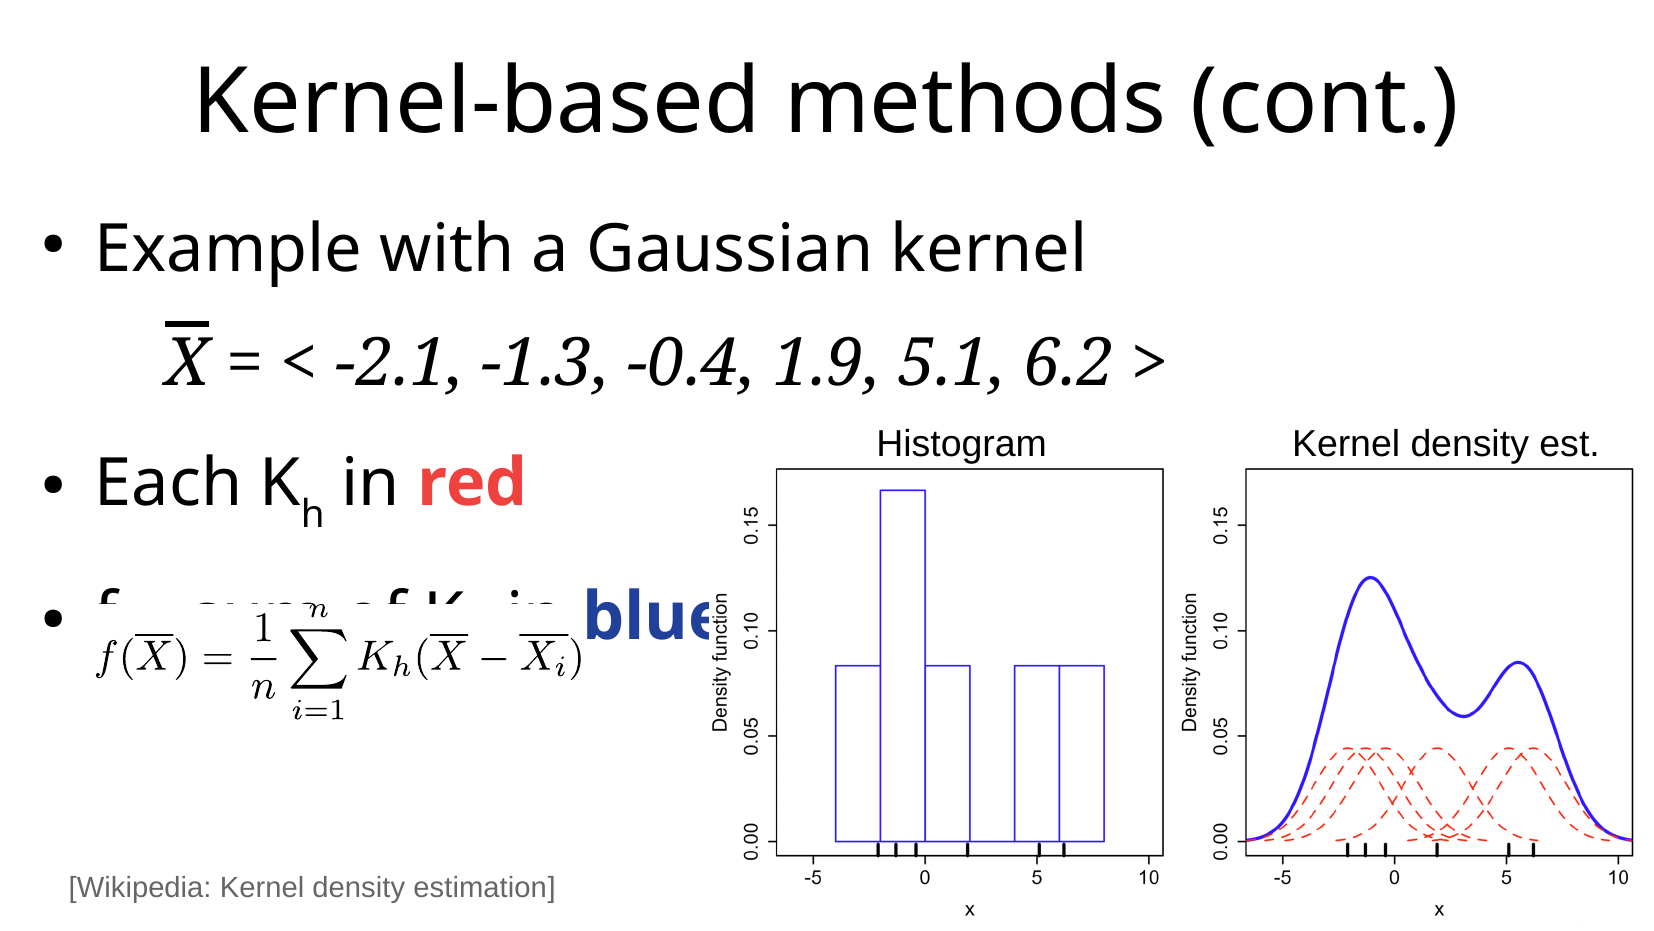

# Kernel-based methods (cont.)
Example with a Gaussian kernel
X = < -2.1, -1.3, -0.4, 1.9, 5.1, 6.2 >
Each Kh in red
f = sum of Kh in blue
Histogram
Kernel density est.
[Wikipedia: Kernel density estimation]
21